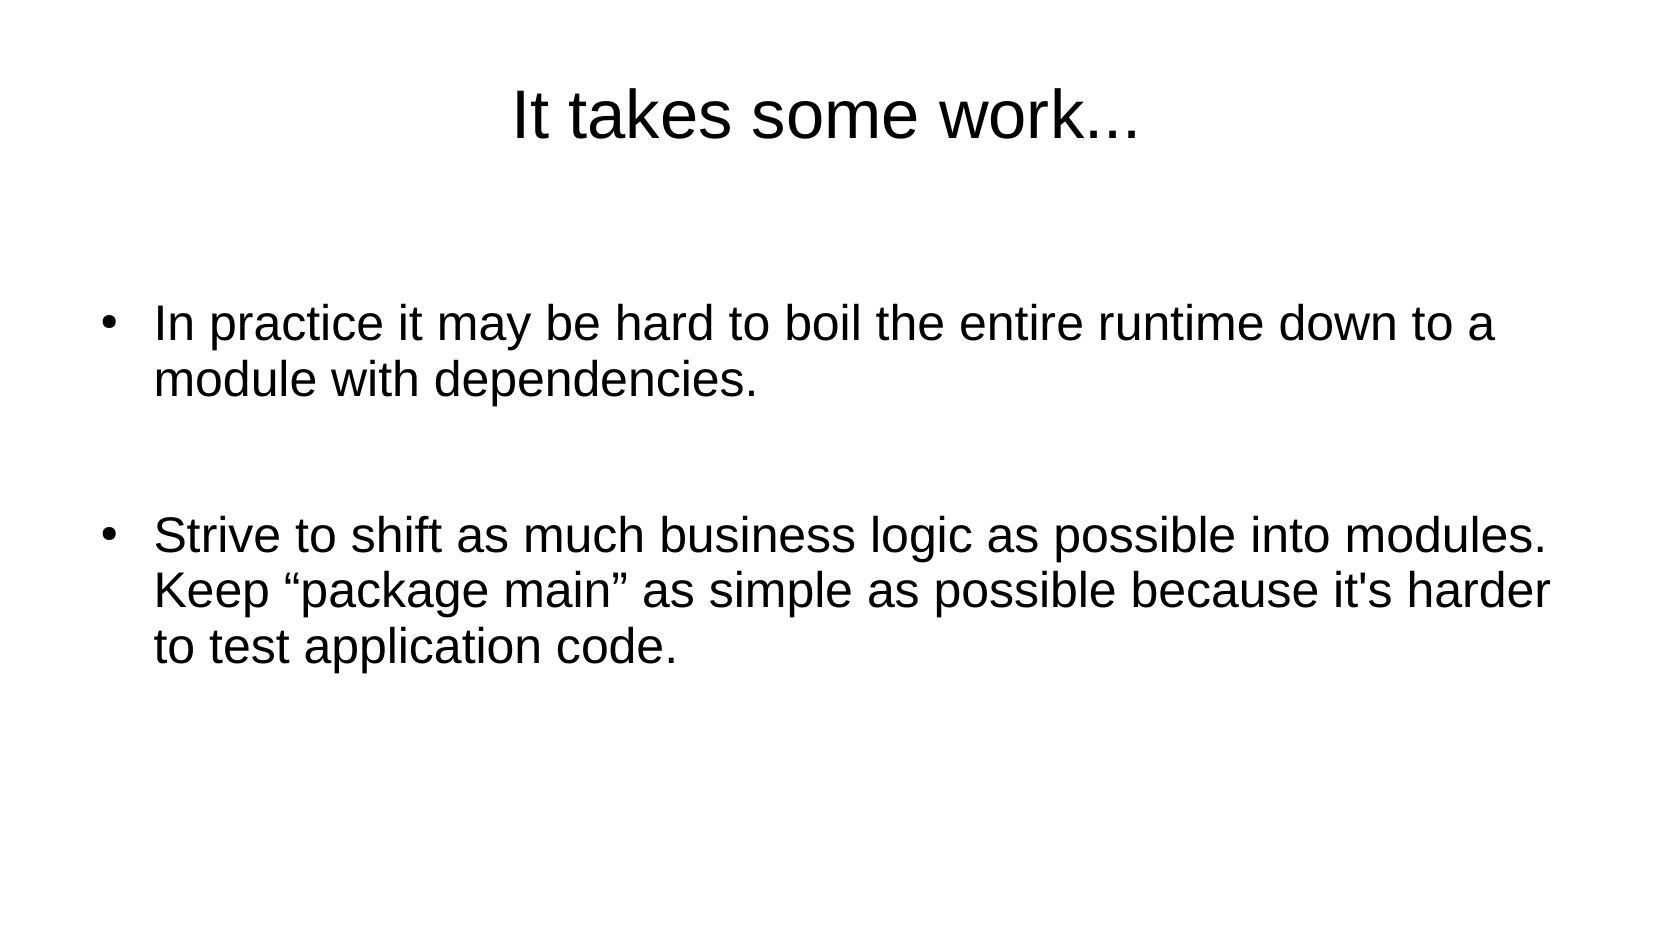

# It takes some work...
In practice it may be hard to boil the entire runtime down to a module with dependencies.
Strive to shift as much business logic as possible into modules. Keep “package main” as simple as possible because it's harder to test application code.